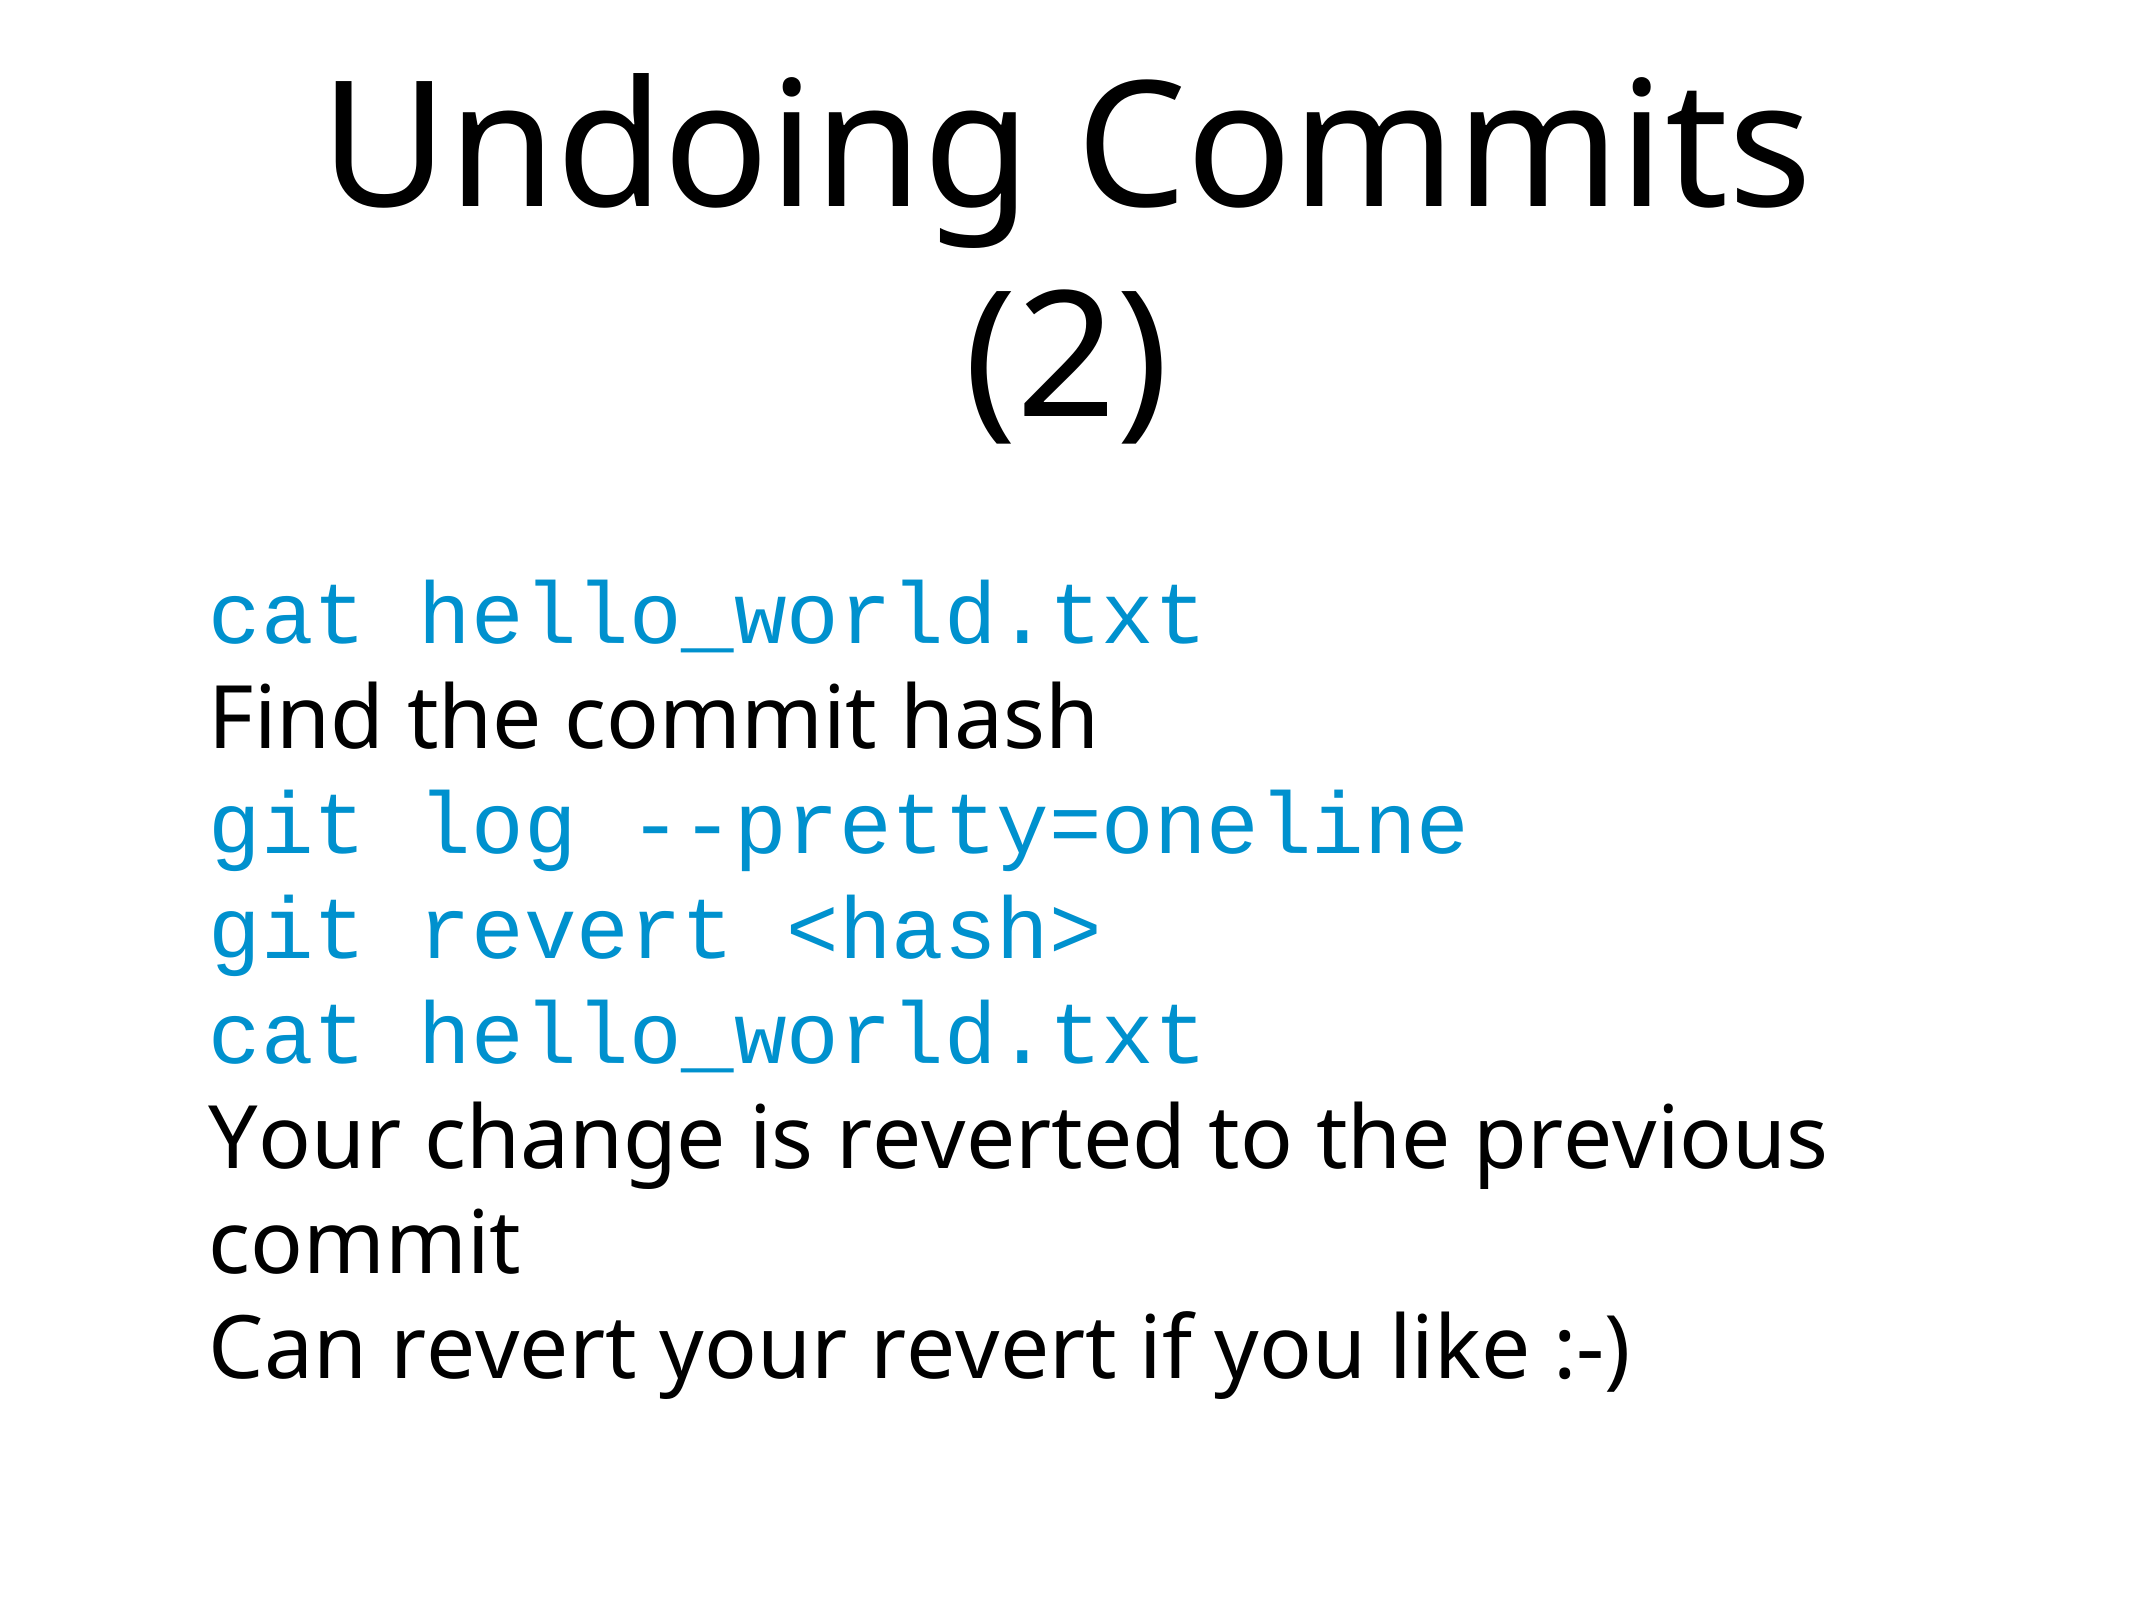

# Undoing Commits (2)
cat hello_world.txt
Find the commit hash
git log --pretty=oneline
git revert <hash>
cat hello_world.txt
Your change is reverted to the previous commit
Can revert your revert if you like :-)